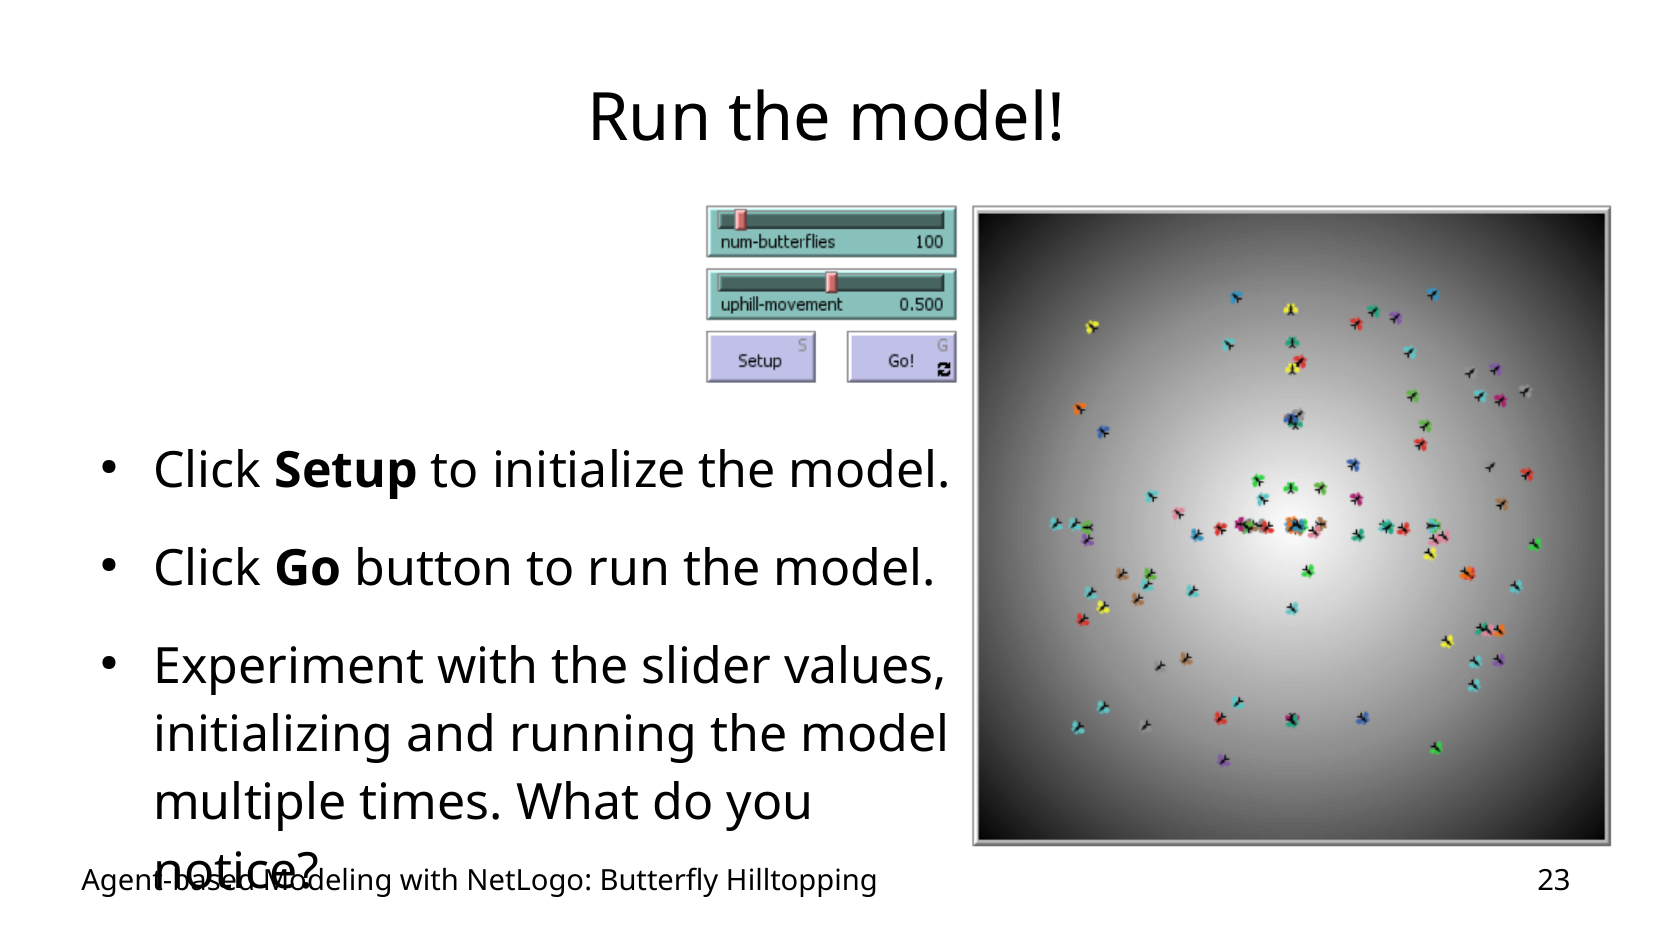

# Run the model!
Click Setup to initialize the model.
Click Go button to run the model.
Experiment with the slider values, initializing and running the model multiple times. What do you notice?
Agent-based Modeling with NetLogo: Butterfly Hilltopping
23